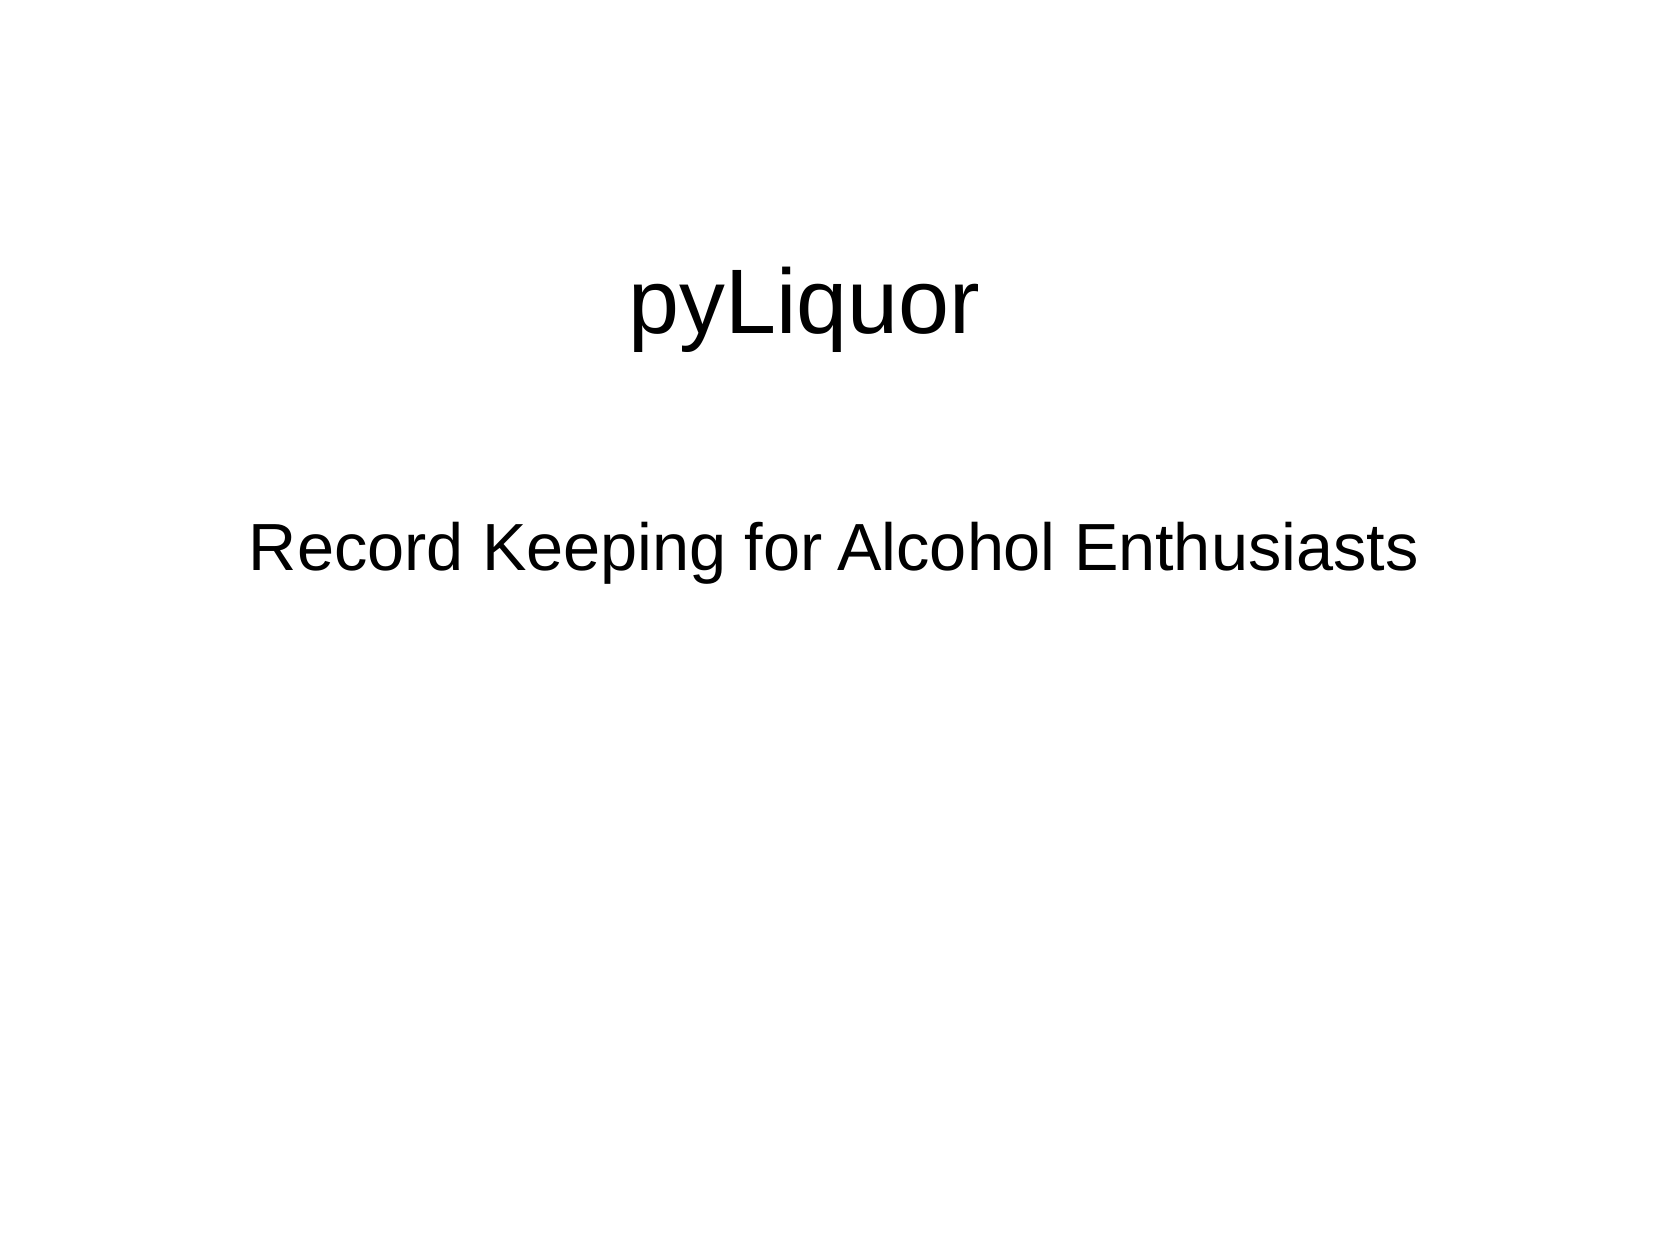

# pyLiquor
Record Keeping for Alcohol Enthusiasts